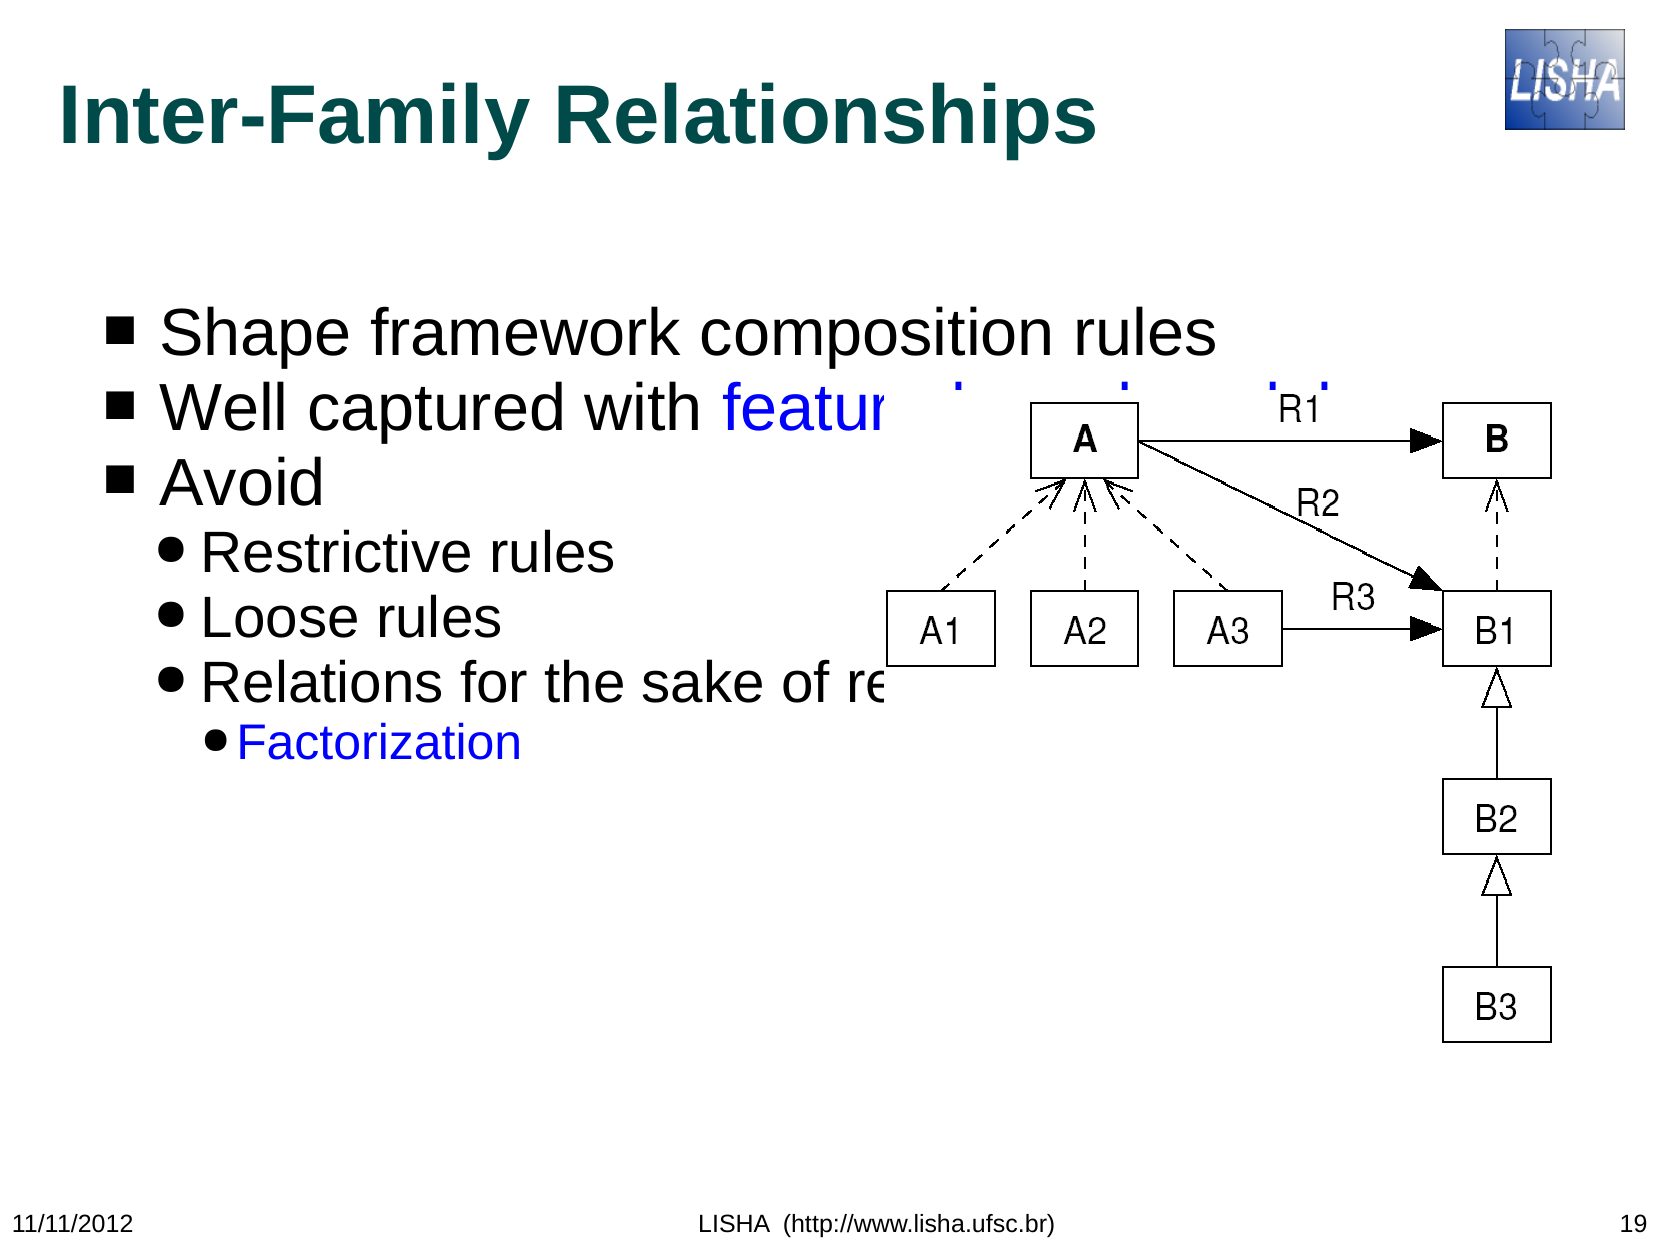

# Inter-Family Relationships
Shape framework composition rules
Well captured with feature-based models
Avoid
Restrictive rules
Loose rules
Relations for the sake of reuse
Factorization